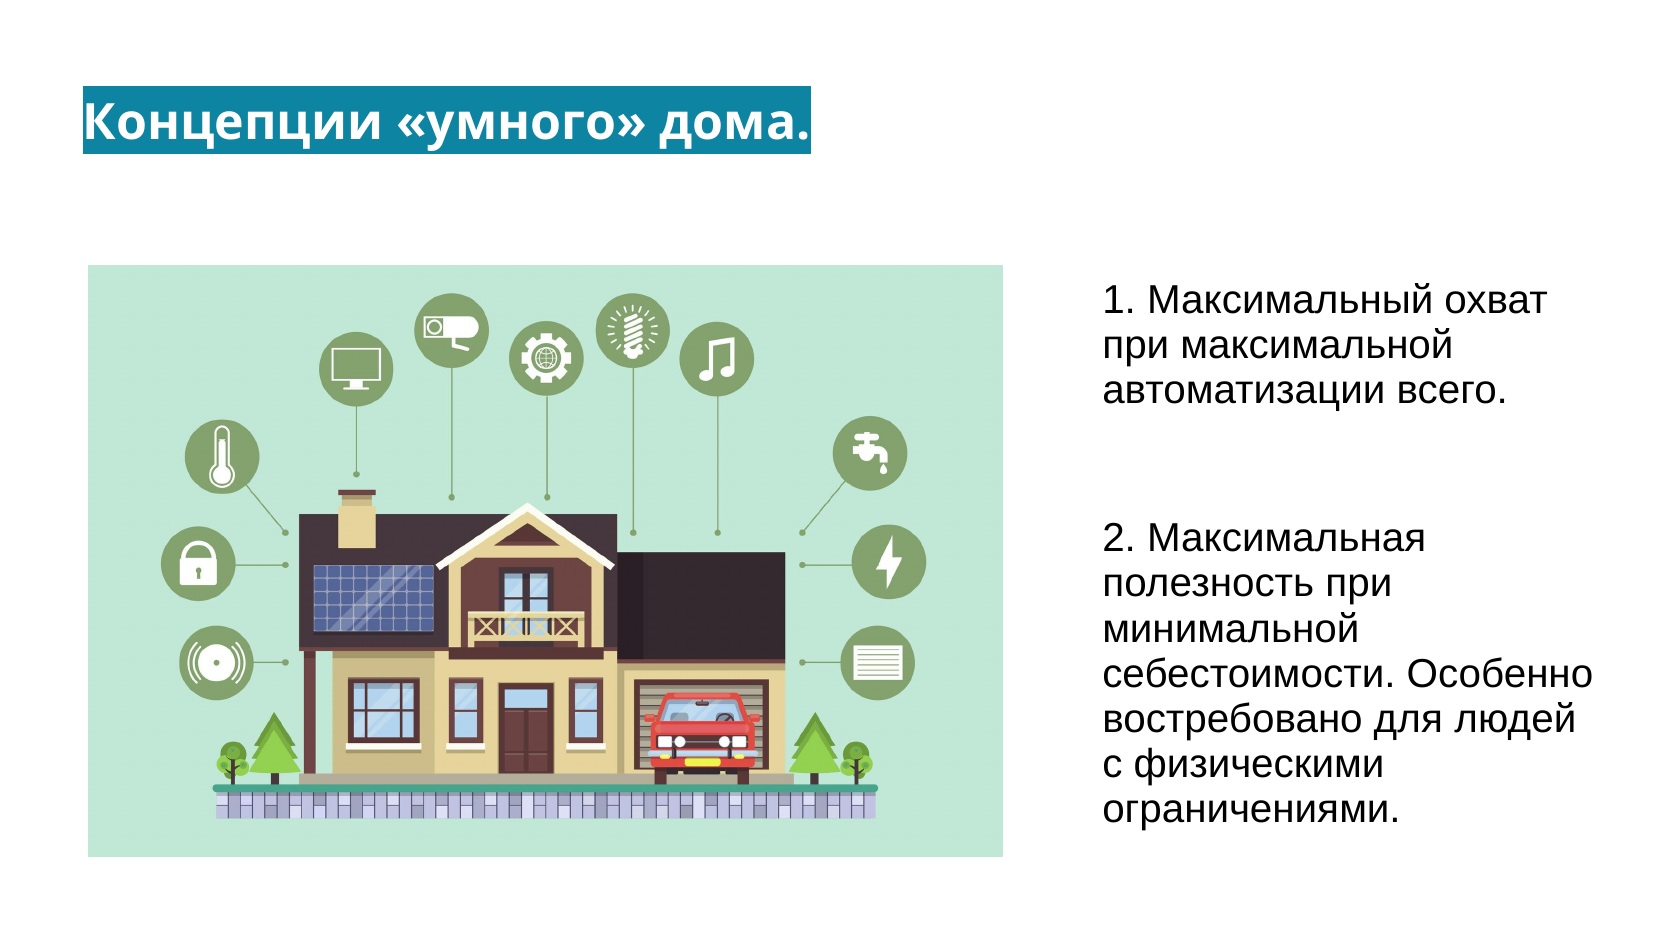

# Концепции «умного» дома.
1. Максимальный охват при максимальной автоматизации всего.
2. Максимальная полезность при минимальной себестоимости. Особенно востребовано для людей с физическими ограничениями.